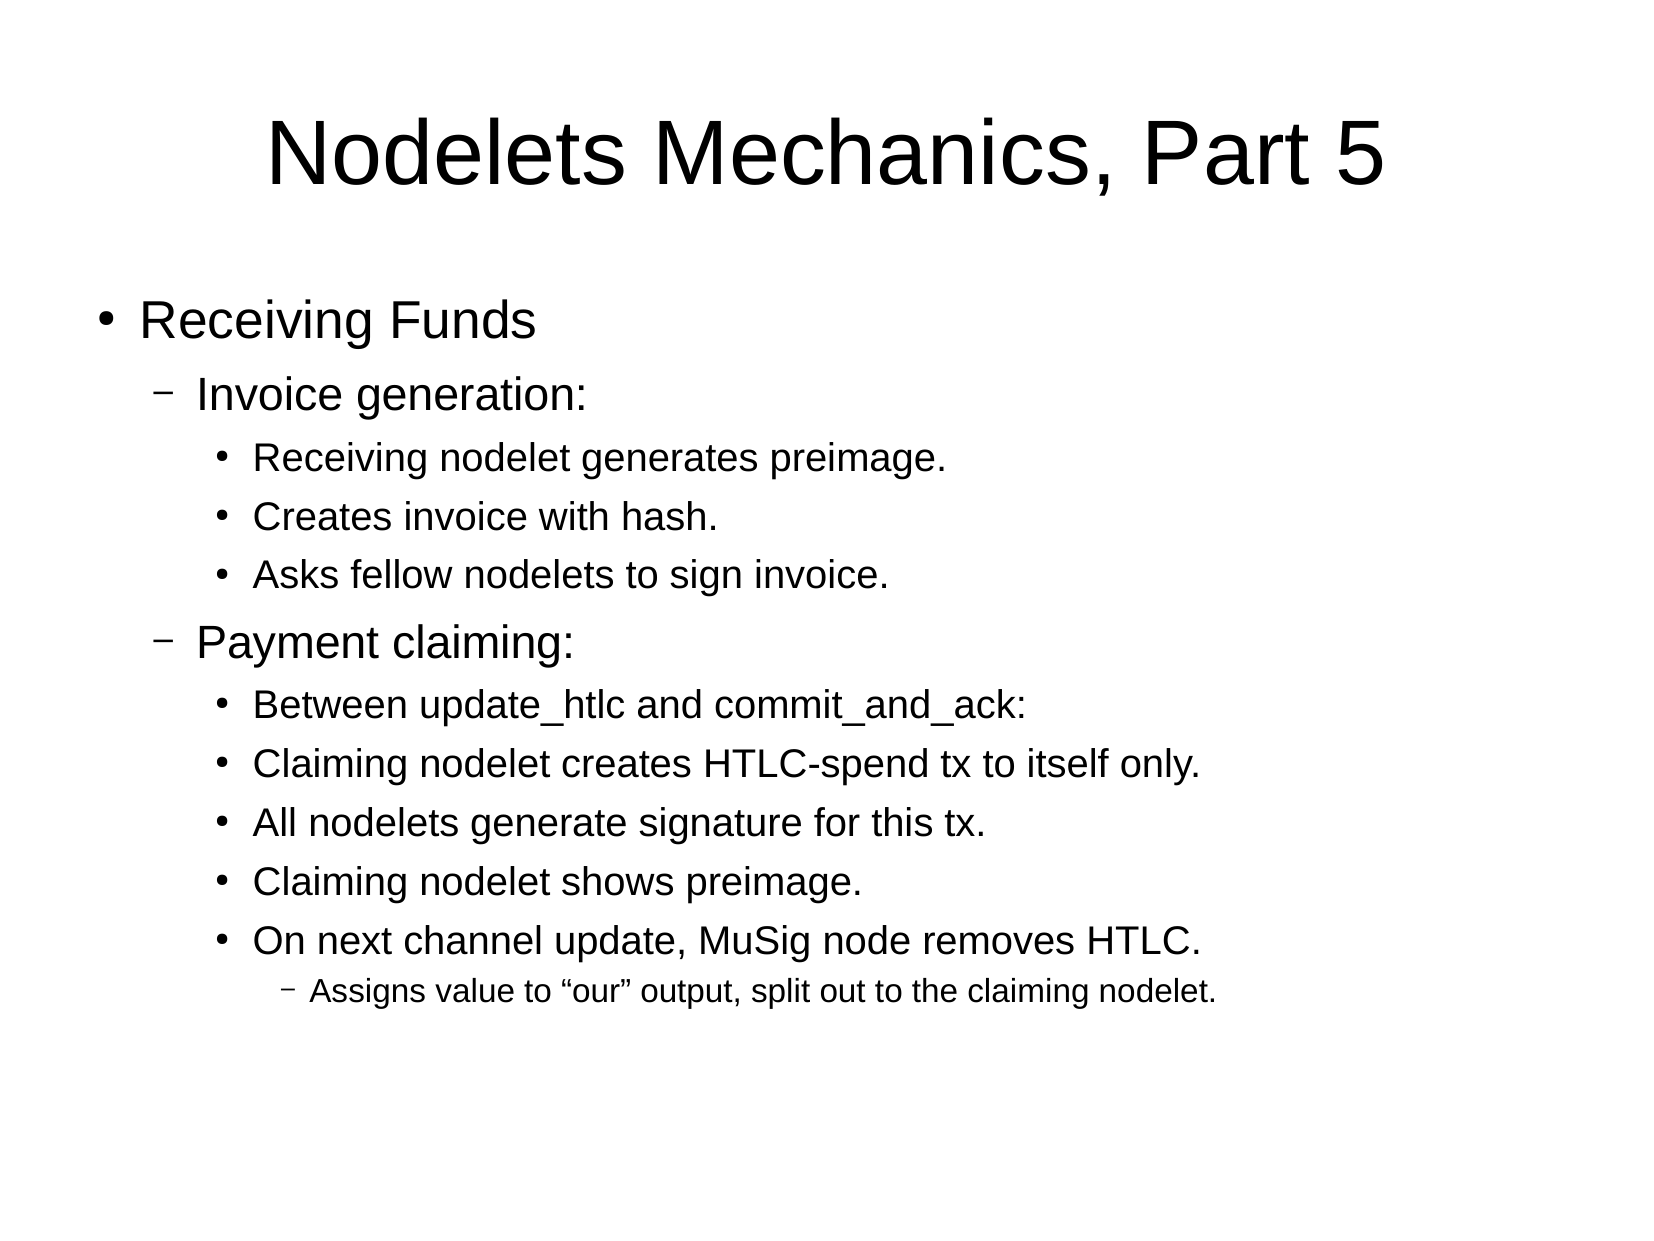

# Nodelets Mechanics, Part 5
Receiving Funds
Invoice generation:
Receiving nodelet generates preimage.
Creates invoice with hash.
Asks fellow nodelets to sign invoice.
Payment claiming:
Between update_htlc and commit_and_ack:
Claiming nodelet creates HTLC-spend tx to itself only.
All nodelets generate signature for this tx.
Claiming nodelet shows preimage.
On next channel update, MuSig node removes HTLC.
Assigns value to “our” output, split out to the claiming nodelet.